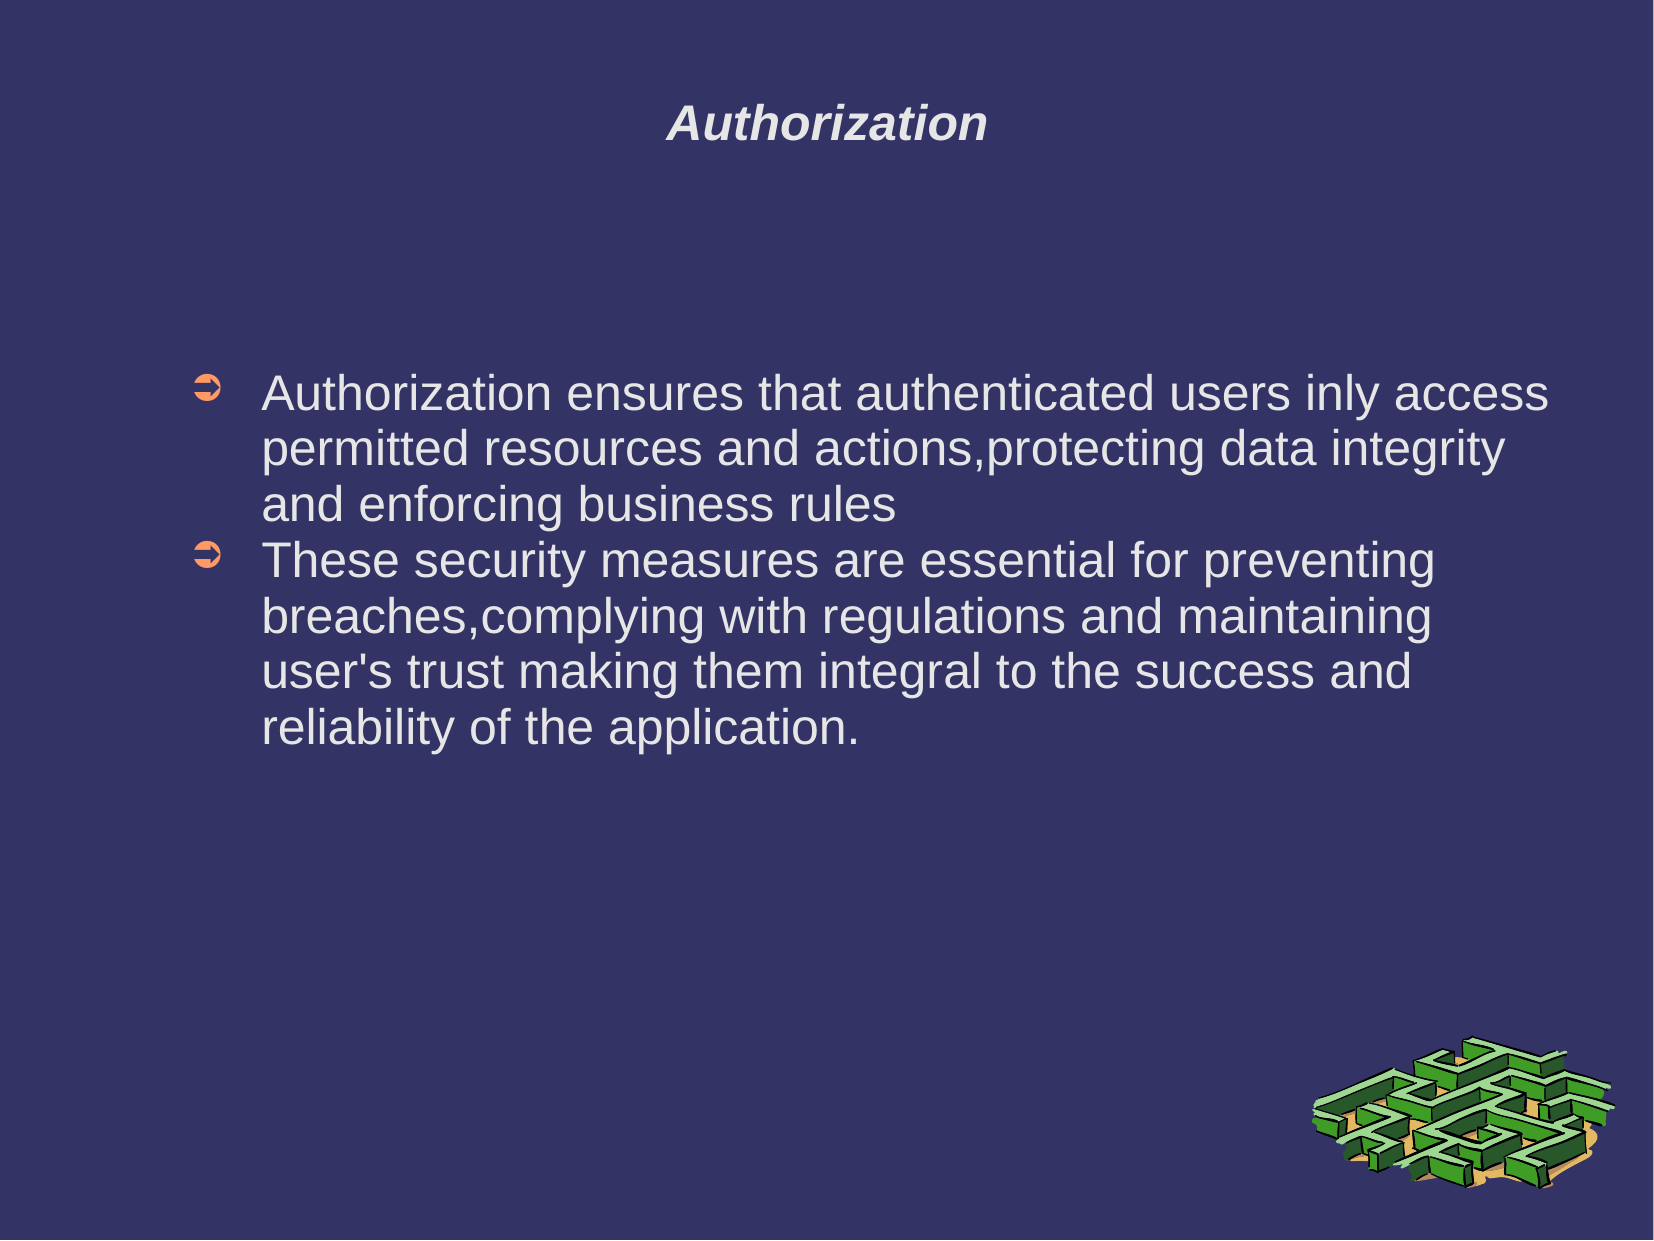

# Authorization
Authorization ensures that authenticated users inly access permitted resources and actions,protecting data integrity and enforcing business rules
These security measures are essential for preventing breaches,complying with regulations and maintaining user's trust making them integral to the success and reliability of the application.